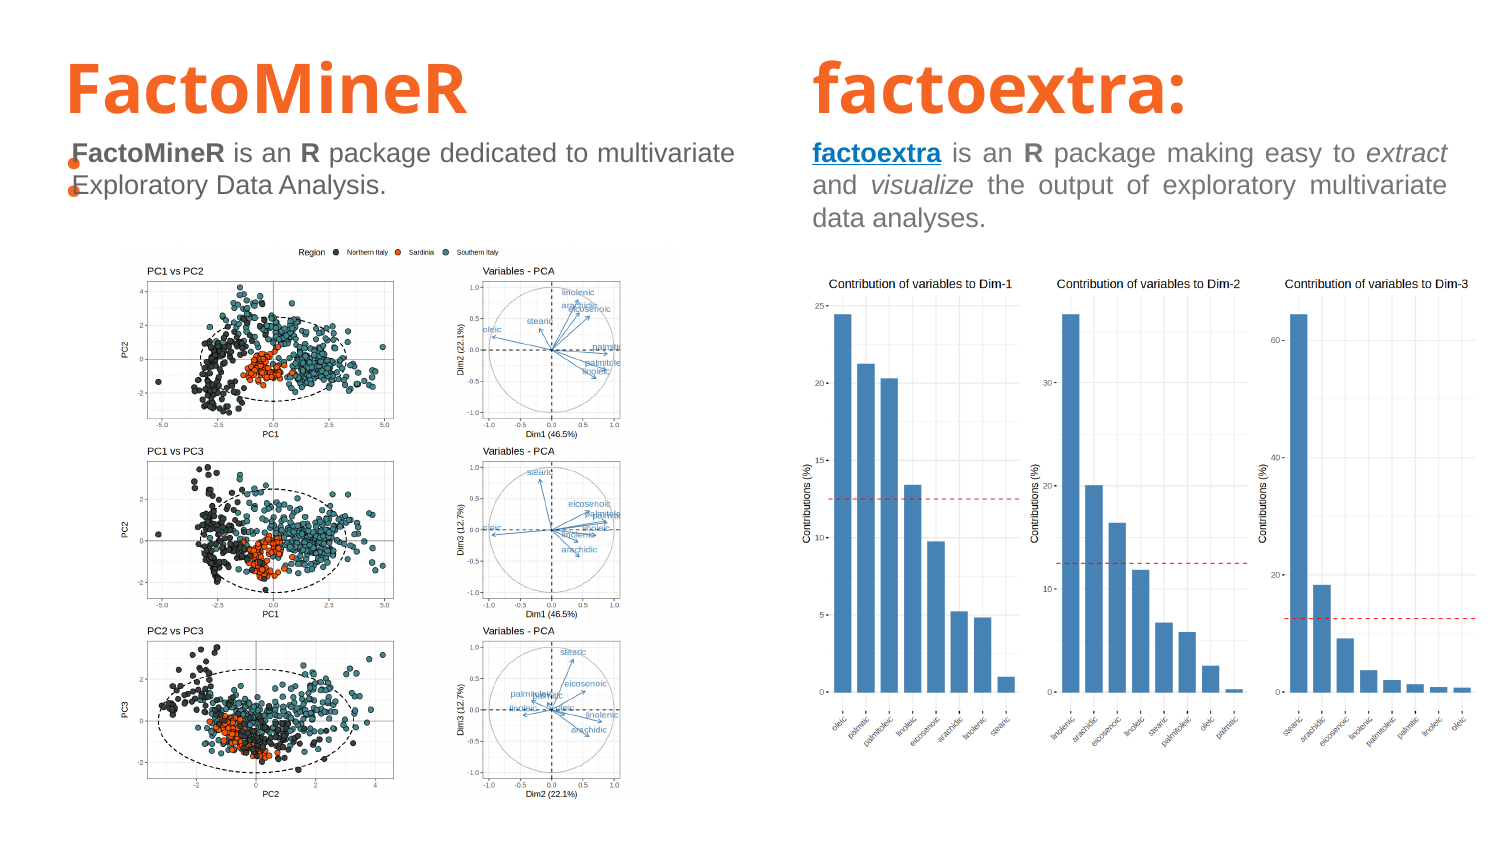

# FactoMineR:
factoextra:
FactoMineR is an R package dedicated to multivariate Exploratory Data Analysis.
factoextra is an R package making easy to extract and visualize the output of exploratory multivariate data analyses.